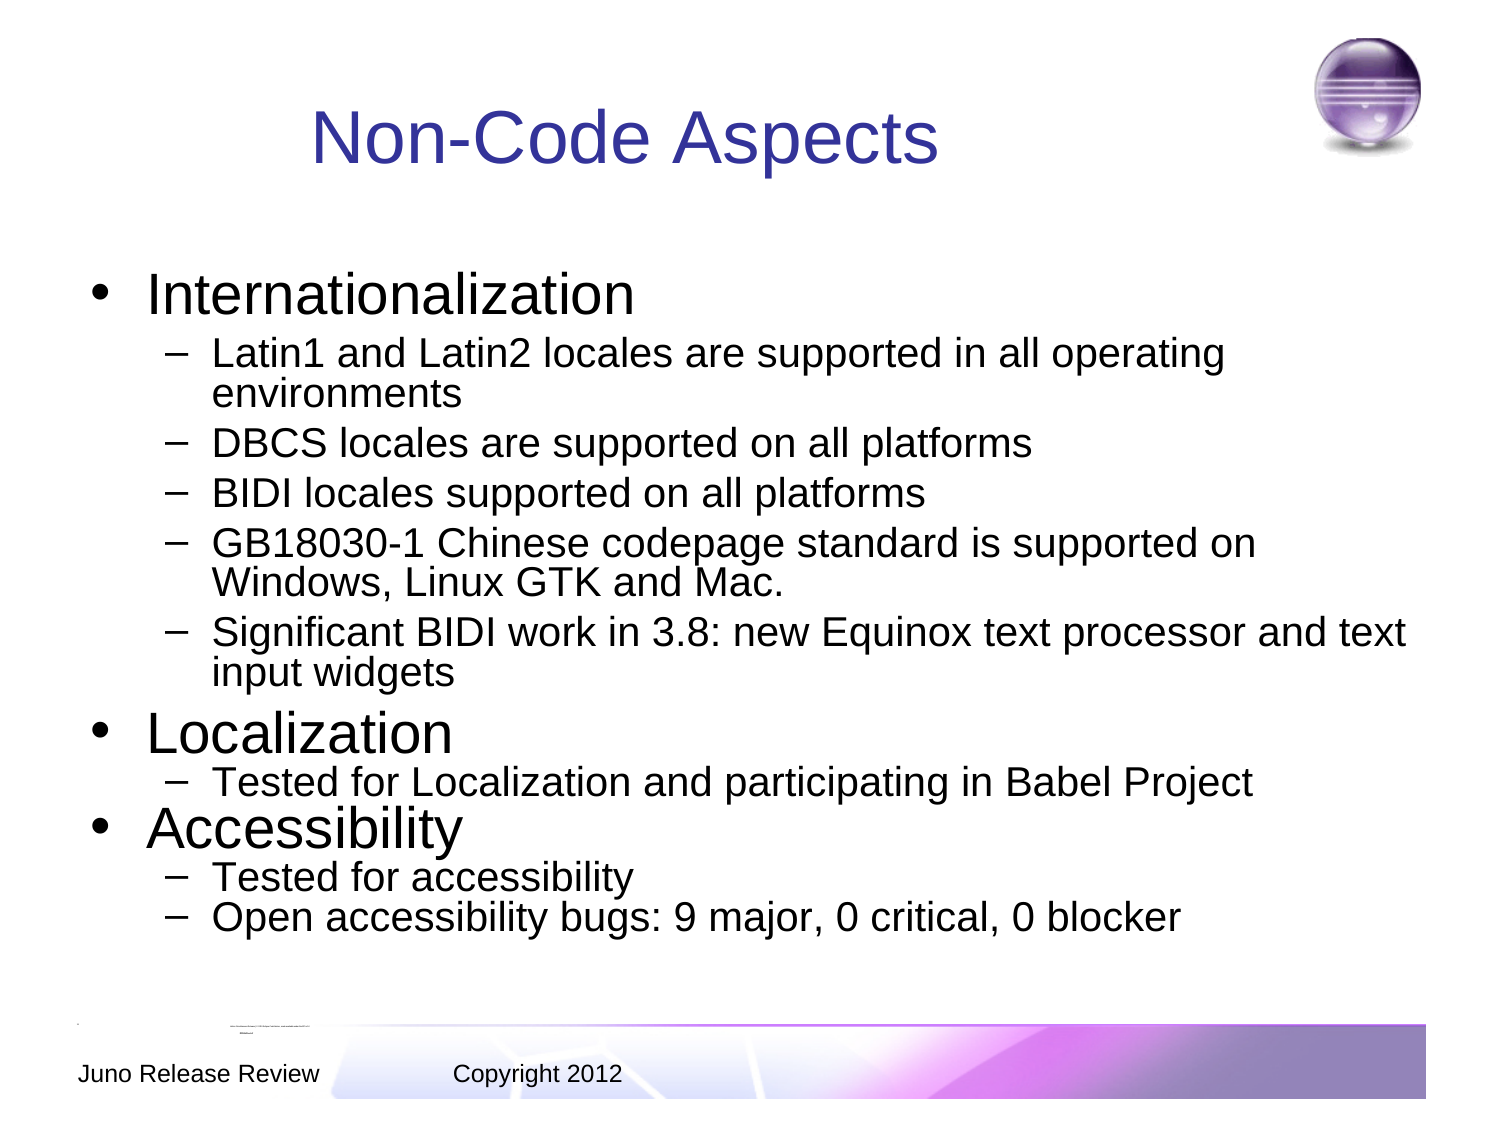

# Non-Code Aspects
Internationalization
Latin1 and Latin2 locales are supported in all operating environments
DBCS locales are supported on all platforms
BIDI locales supported on all platforms
GB18030-1 Chinese codepage standard is supported on Windows, Linux GTK and Mac.
Significant BIDI work in 3.8: new Equinox text processor and text input widgets
Localization
Tested for Localization and participating in Babel Project
Accessibility
Tested for accessibility
Open accessibility bugs: 9 major, 0 critical, 0 blocker
11
Copyright 2012